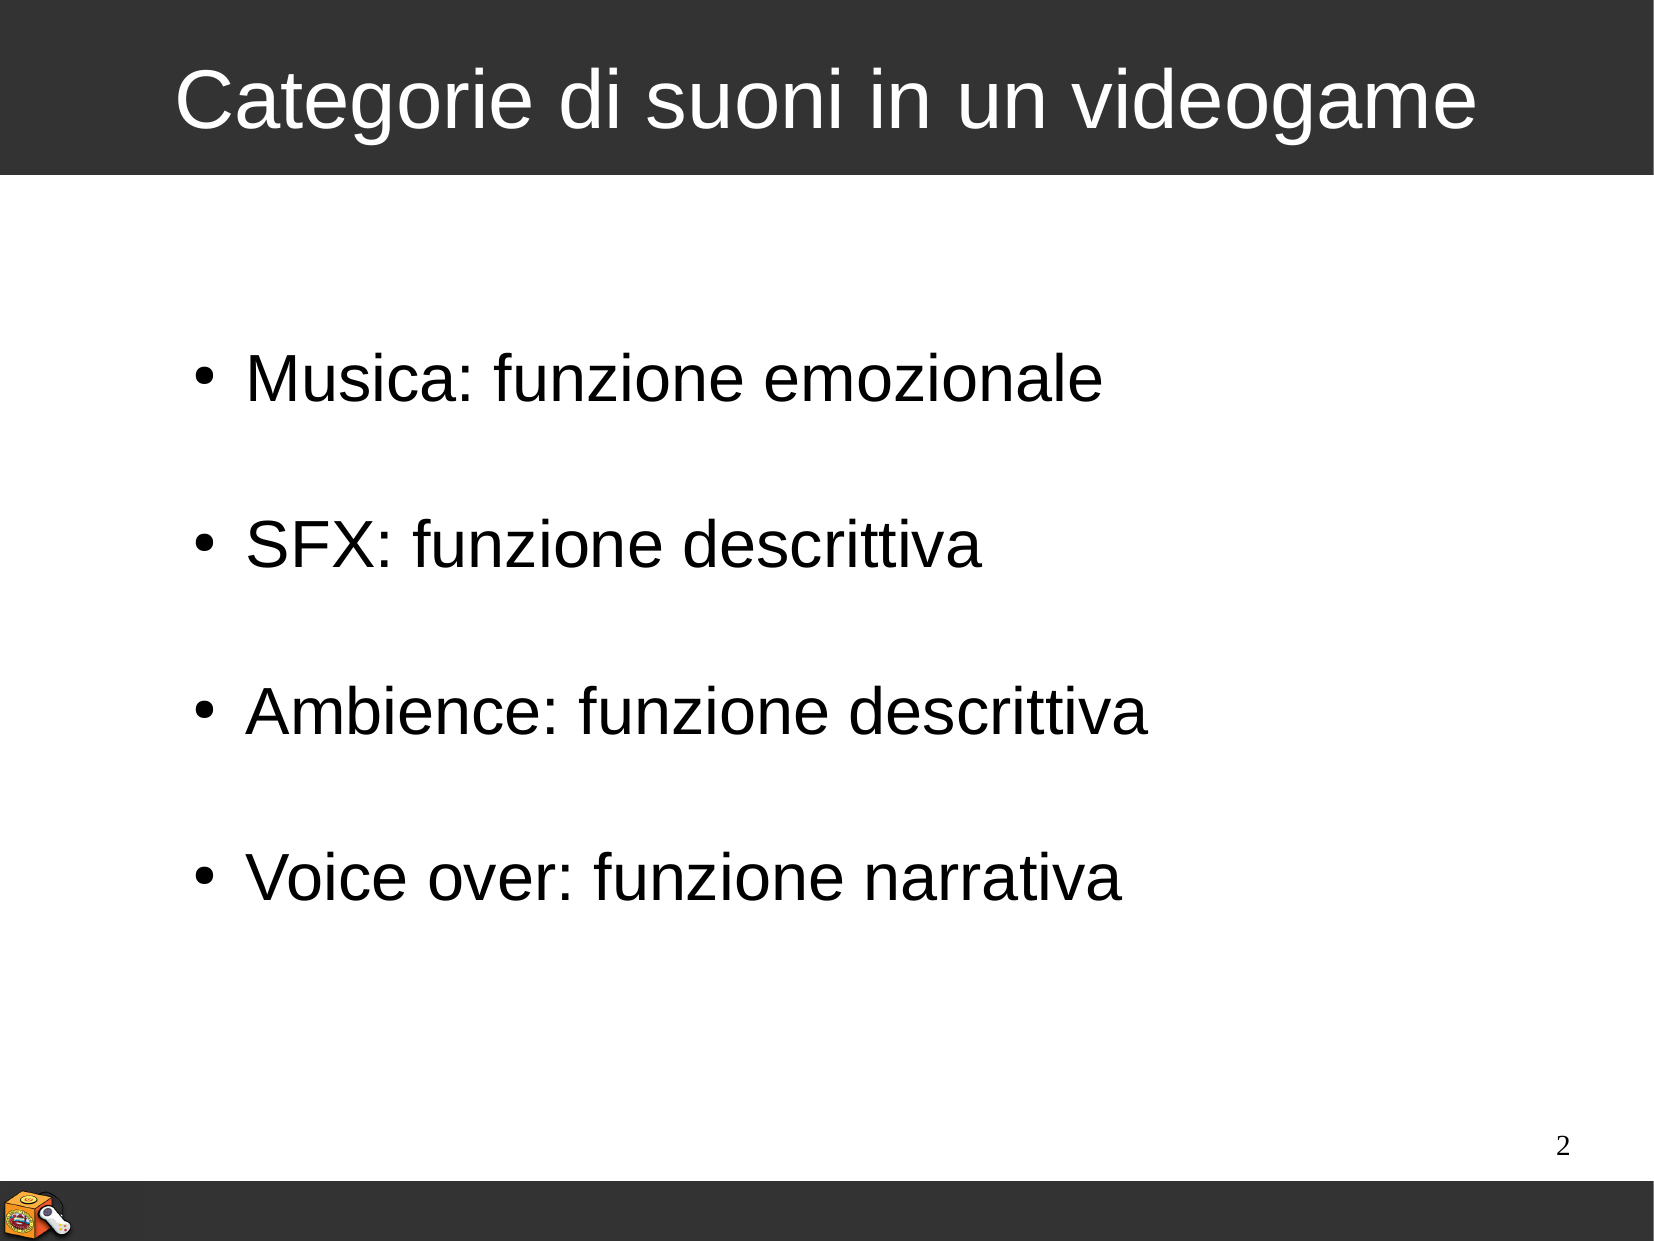

# Categorie di suoni in un videogame
Musica: funzione emozionale
SFX: funzione descrittiva
Ambience: funzione descrittiva
Voice over: funzione narrativa
2